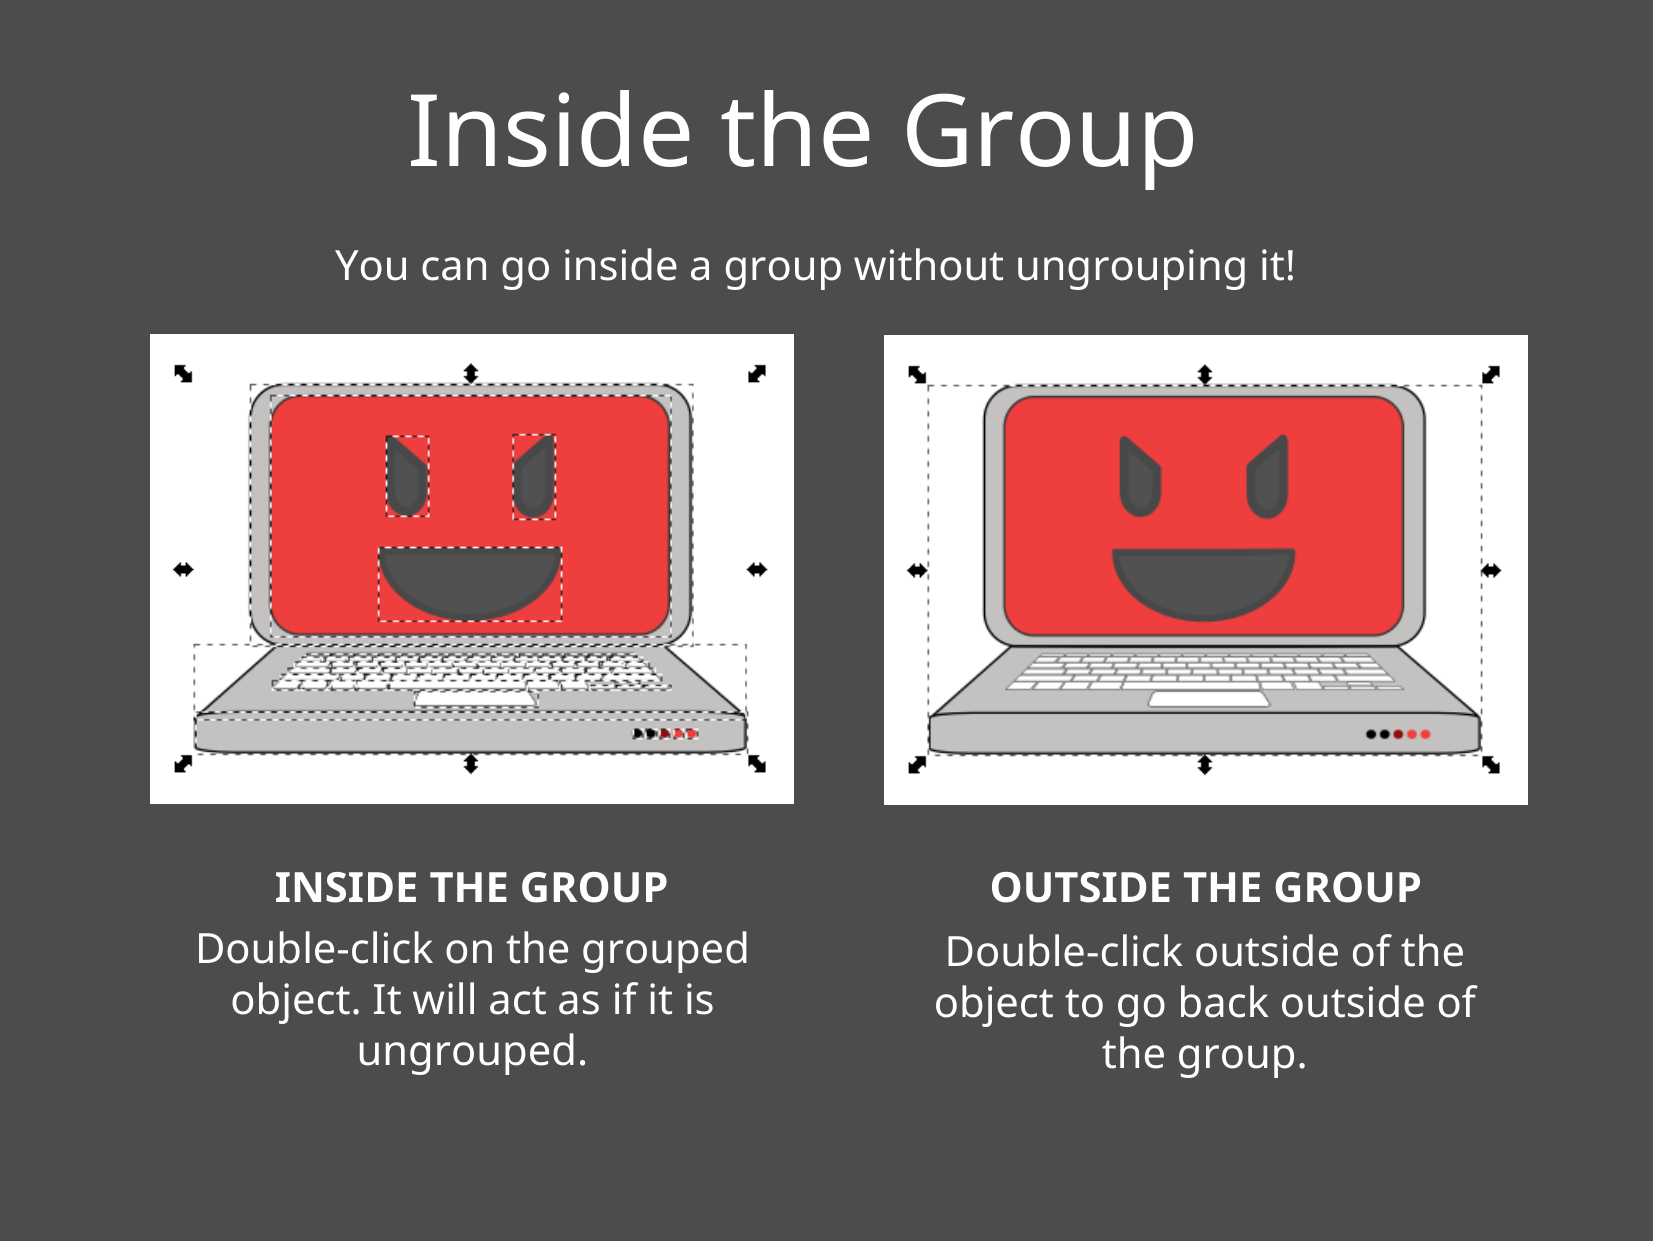

# Inside the Group
You can go inside a group without ungrouping it!
INSIDE THE GROUP
OUTSIDE THE GROUP
Double-click outside of the object to go back outside of the group.
Double-click on the grouped object. It will act as if it is ungrouped.